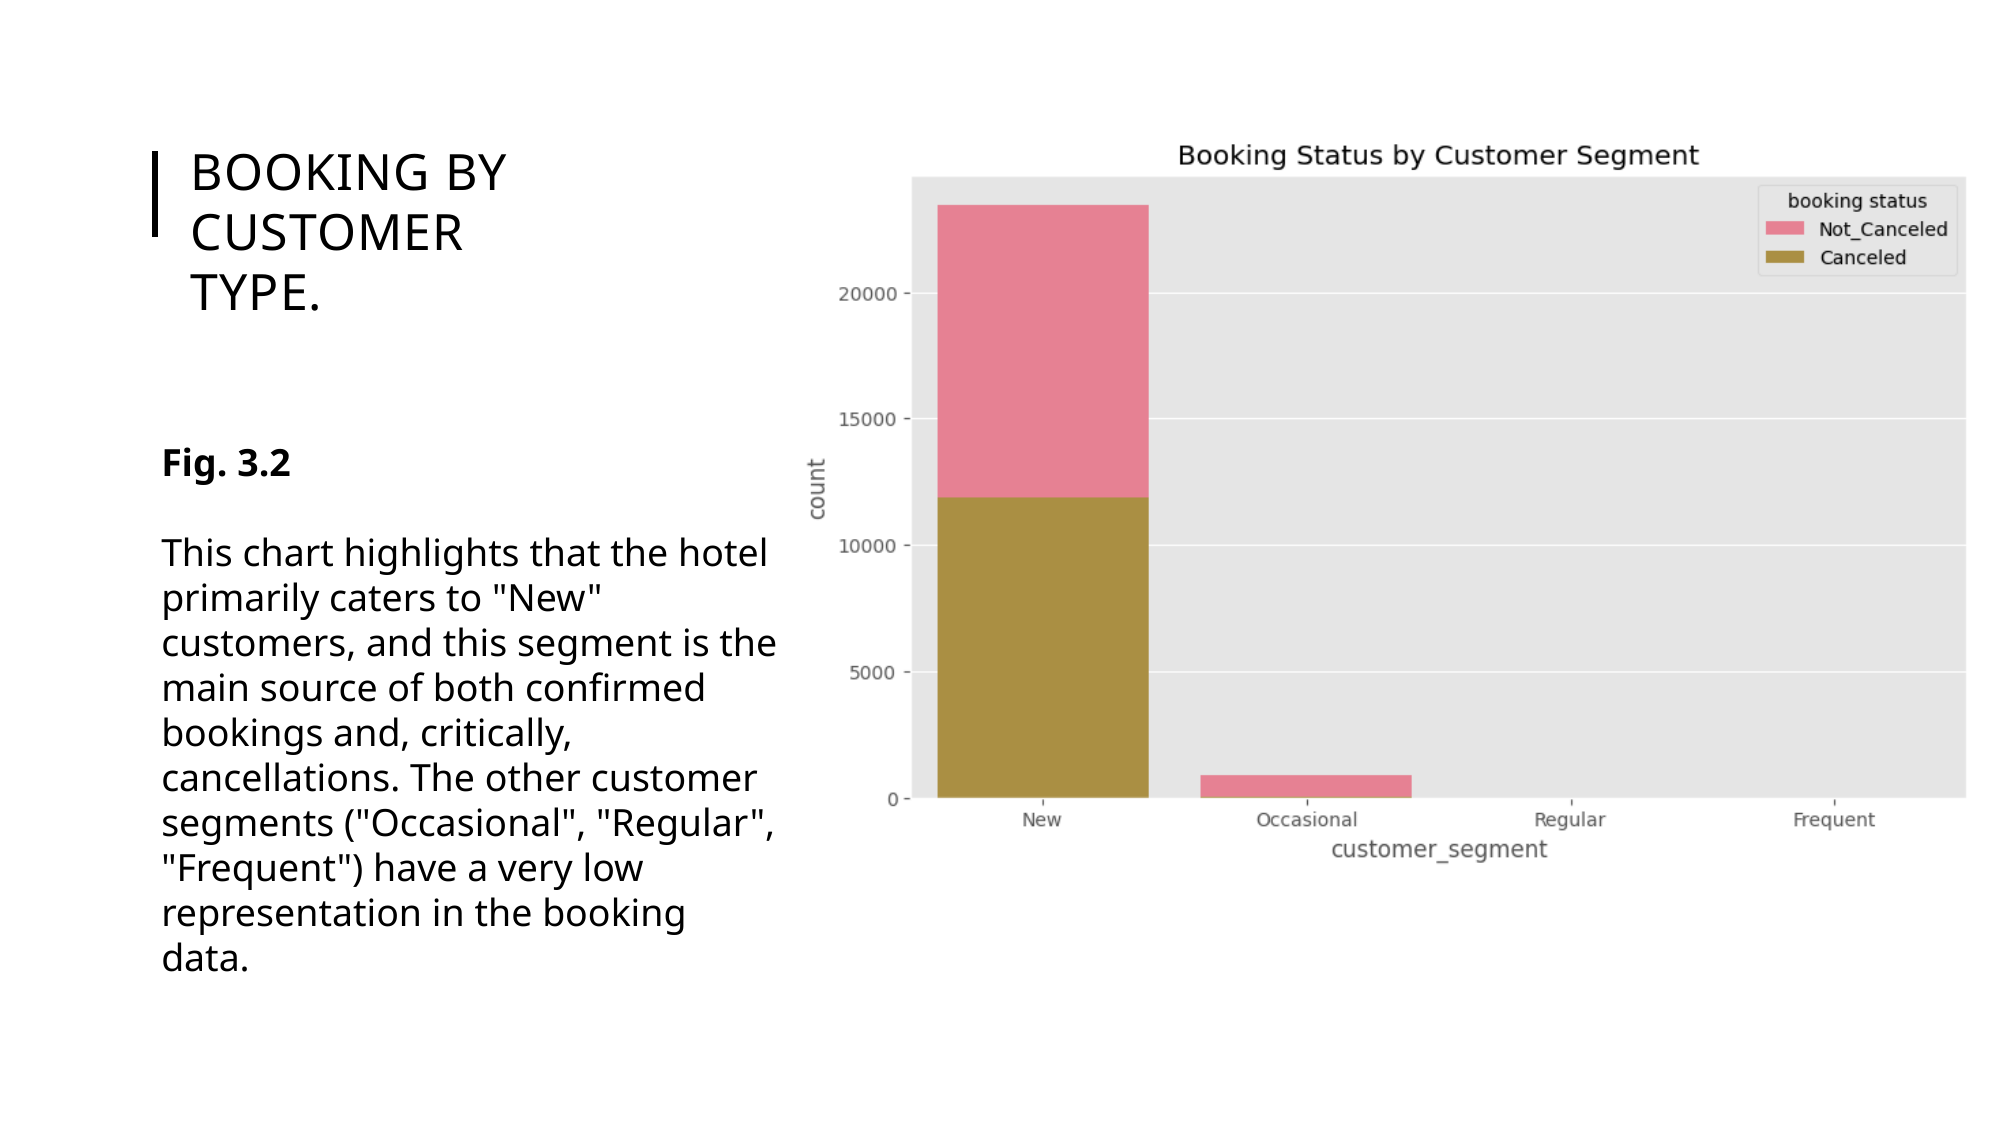

# Quote
BOOKING by customer type.
Fig. 3.2
This chart highlights that the hotel primarily caters to "New" customers, and this segment is the main source of both confirmed bookings and, critically, cancellations. The other customer segments ("Occasional", "Regular", "Frequent") have a very low representation in the booking data.